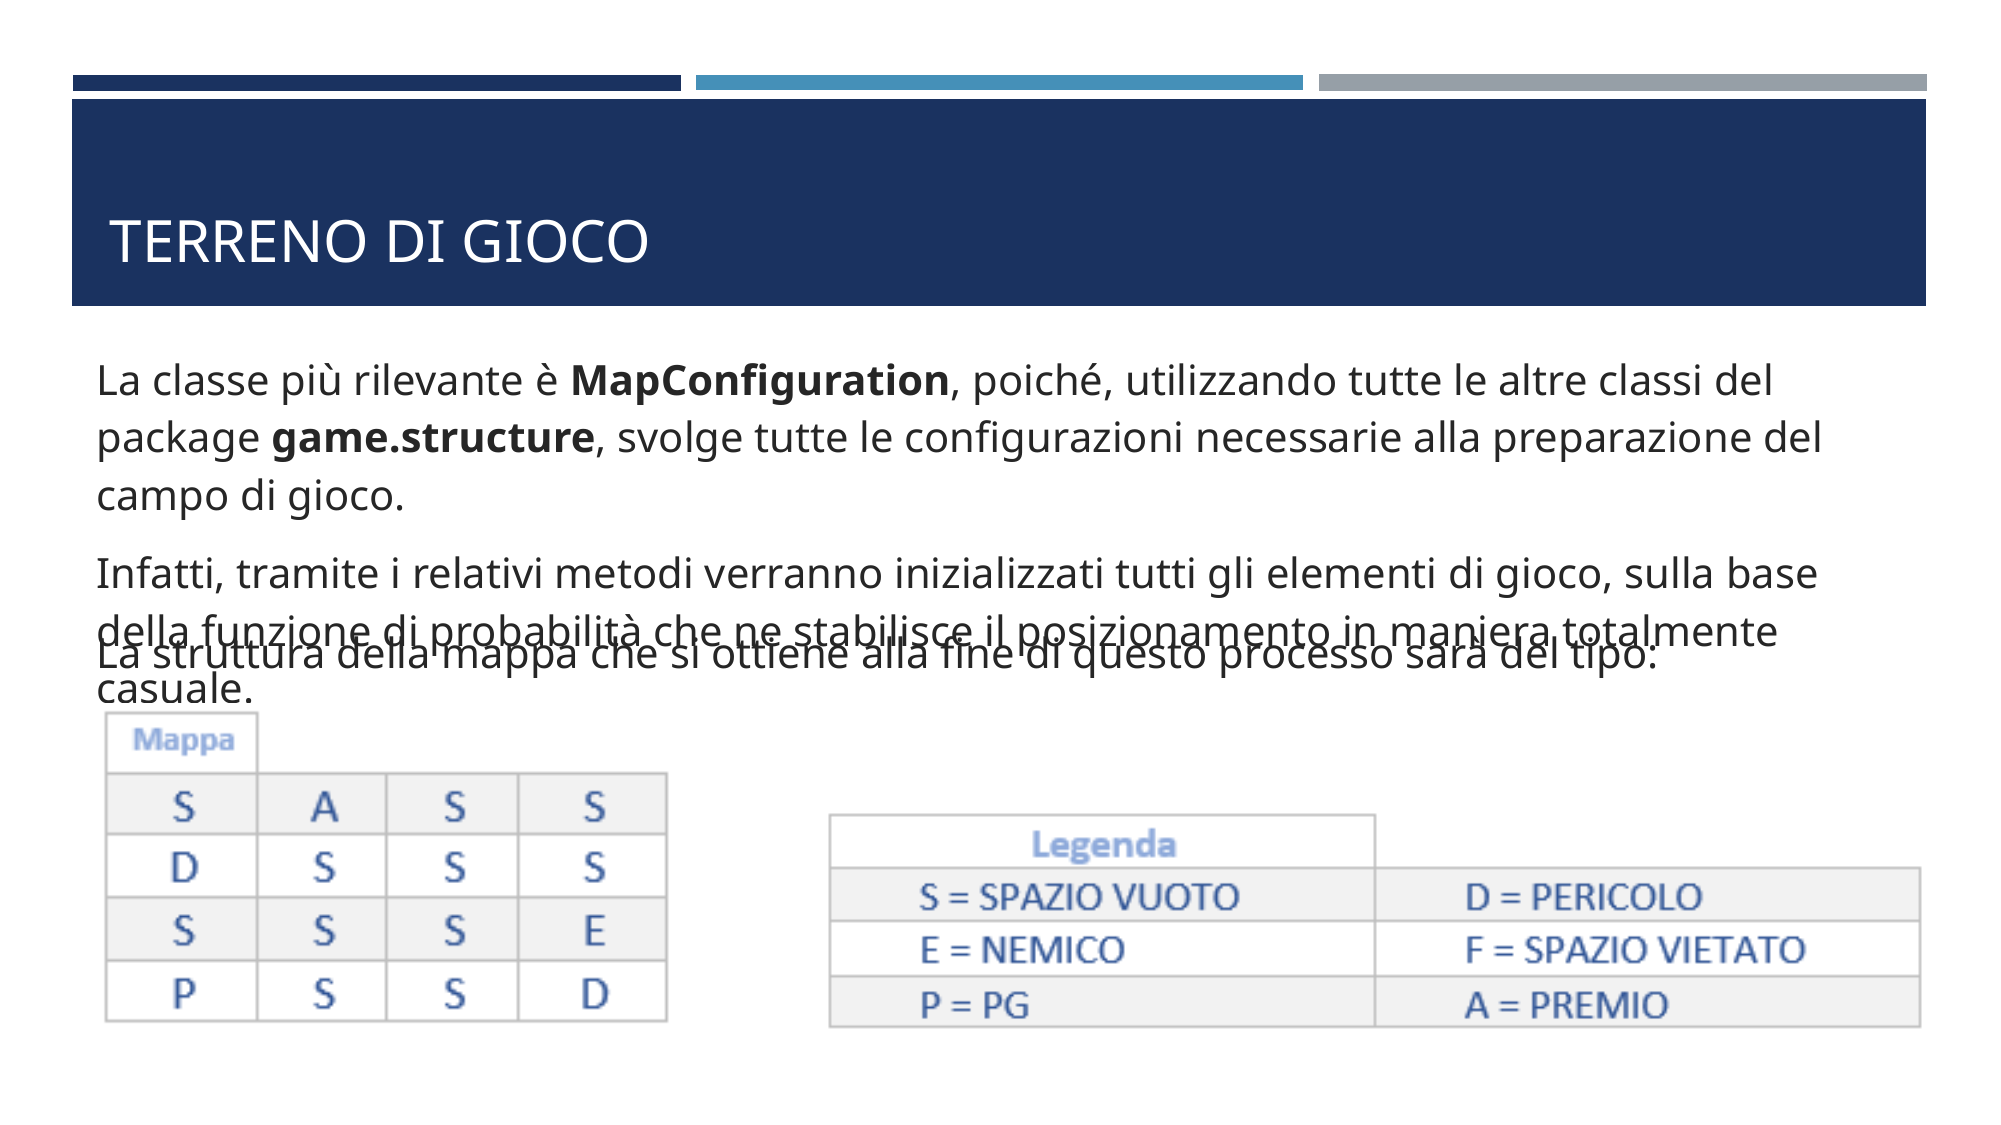

# Terreno di gioco
La classe più rilevante è MapConfiguration, poiché, utilizzando tutte le altre classi del package game.structure, svolge tutte le configurazioni necessarie alla preparazione del campo di gioco.
Infatti, tramite i relativi metodi verranno inizializzati tutti gli elementi di gioco, sulla base della funzione di probabilità che ne stabilisce il posizionamento in maniera totalmente casuale.
La struttura della mappa che si ottiene alla fine di questo processo sarà del tipo: